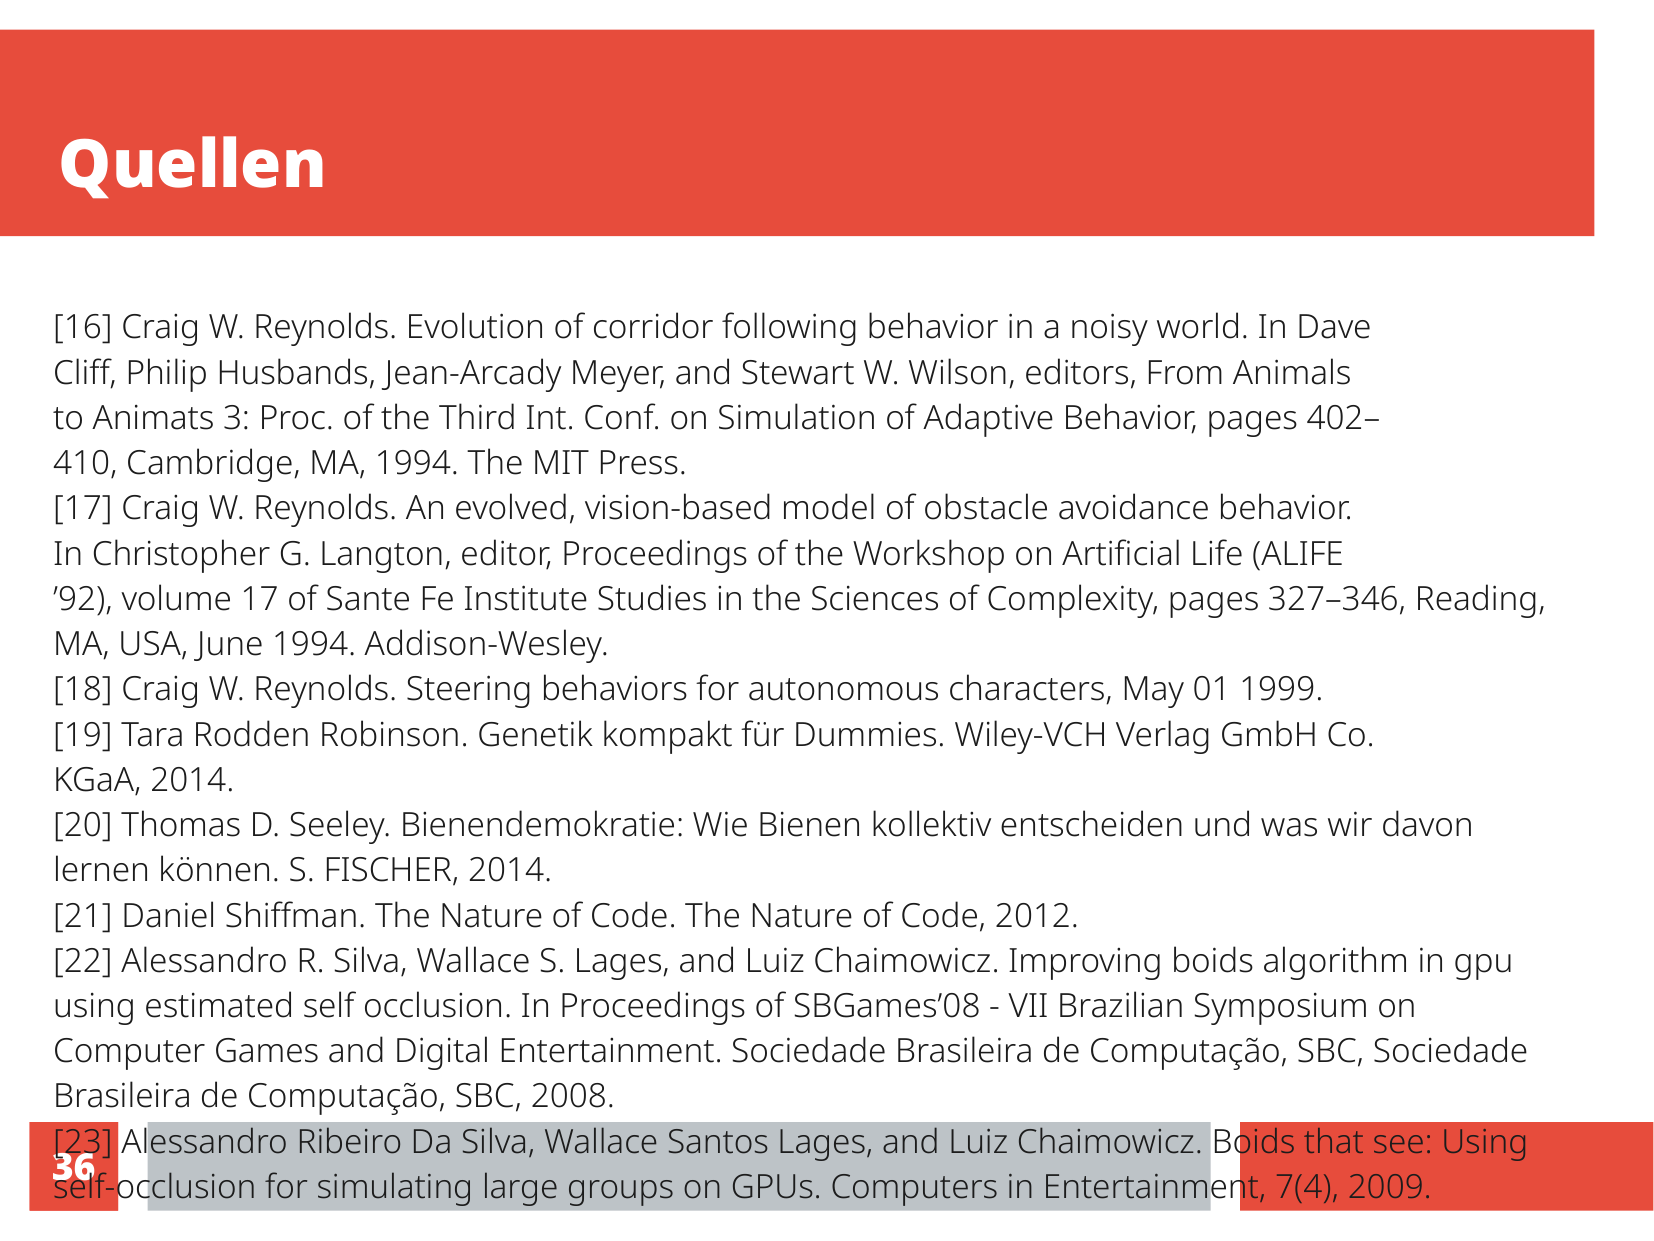

# Quellen
[16] Craig W. Reynolds. Evolution of corridor following behavior in a noisy world. In Dave
Cliff, Philip Husbands, Jean-Arcady Meyer, and Stewart W. Wilson, editors, From Animals
to Animats 3: Proc. of the Third Int. Conf. on Simulation of Adaptive Behavior, pages 402–
410, Cambridge, MA, 1994. The MIT Press.
[17] Craig W. Reynolds. An evolved, vision-based model of obstacle avoidance behavior.
In Christopher G. Langton, editor, Proceedings of the Workshop on Artificial Life (ALIFE
’92), volume 17 of Sante Fe Institute Studies in the Sciences of Complexity, pages 327–346, Reading, MA, USA, June 1994. Addison-Wesley.
[18] Craig W. Reynolds. Steering behaviors for autonomous characters, May 01 1999.
[19] Tara Rodden Robinson. Genetik kompakt für Dummies. Wiley-VCH Verlag GmbH Co.
KGaA, 2014.
[20] Thomas D. Seeley. Bienendemokratie: Wie Bienen kollektiv entscheiden und was wir davon lernen können. S. FISCHER, 2014.
[21] Daniel Shiffman. The Nature of Code. The Nature of Code, 2012.
[22] Alessandro R. Silva, Wallace S. Lages, and Luiz Chaimowicz. Improving boids algorithm in gpu using estimated self occlusion. In Proceedings of SBGames’08 - VII Brazilian Symposium on Computer Games and Digital Entertainment. Sociedade Brasileira de Computação, SBC, Sociedade Brasileira de Computação, SBC, 2008.
[23] Alessandro Ribeiro Da Silva, Wallace Santos Lages, and Luiz Chaimowicz. Boids that see: Using self-occlusion for simulating large groups on GPUs. Computers in Entertainment, 7(4), 2009.
36